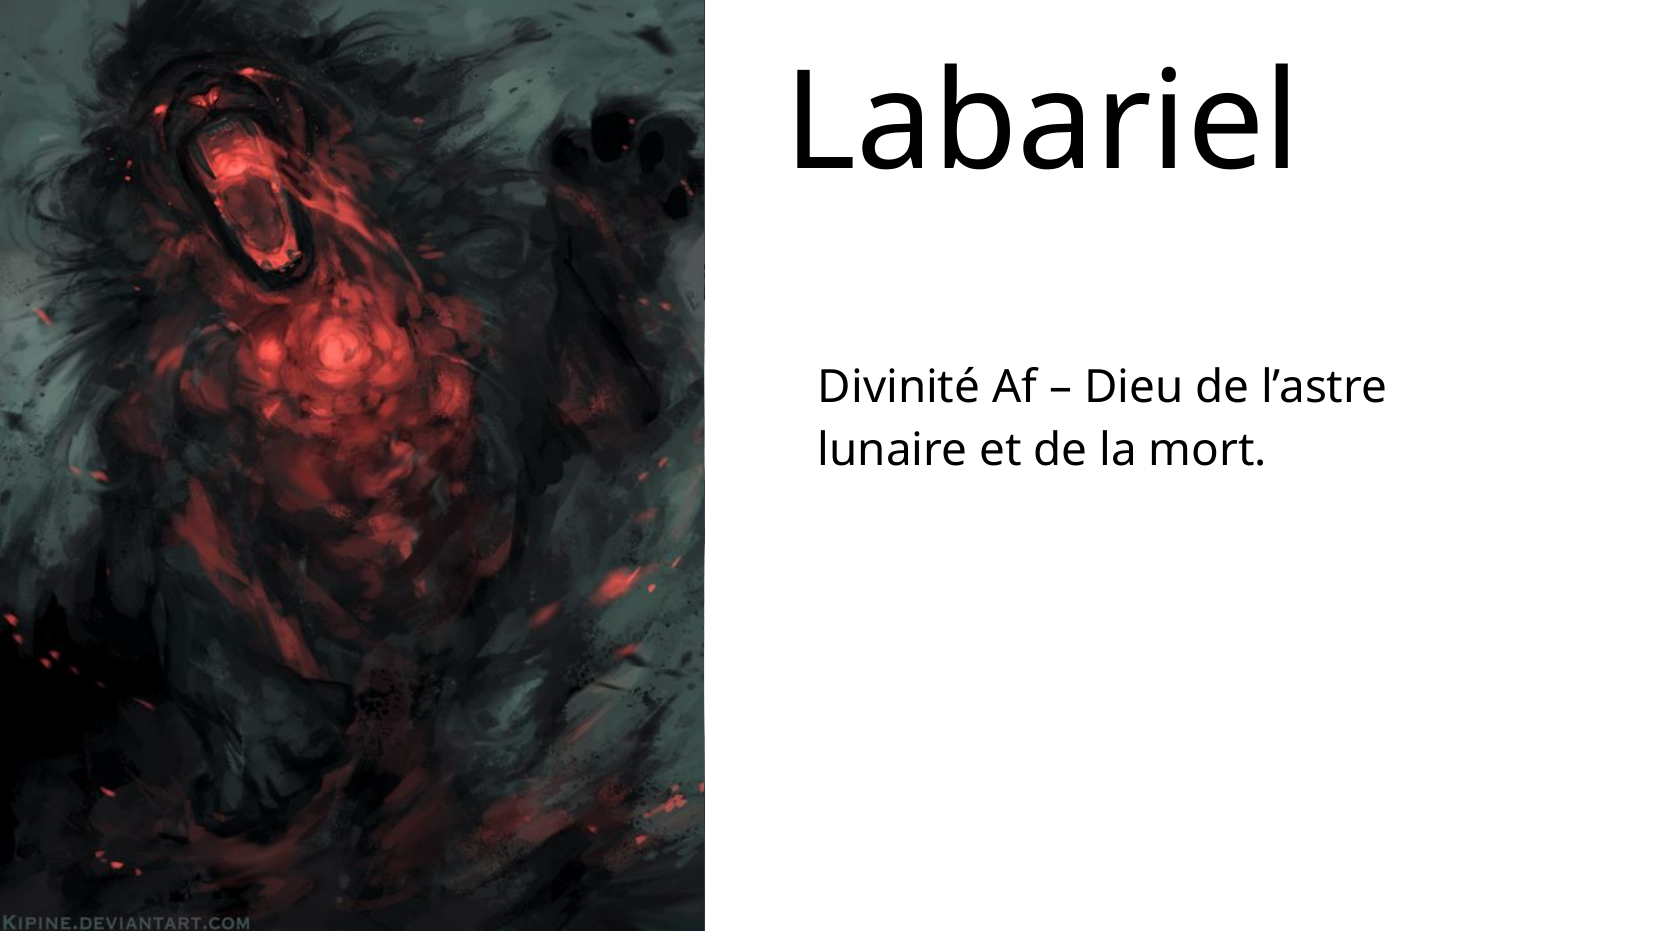

# Labariel
Divinité Af – Dieu de l’astre lunaire et de la mort.